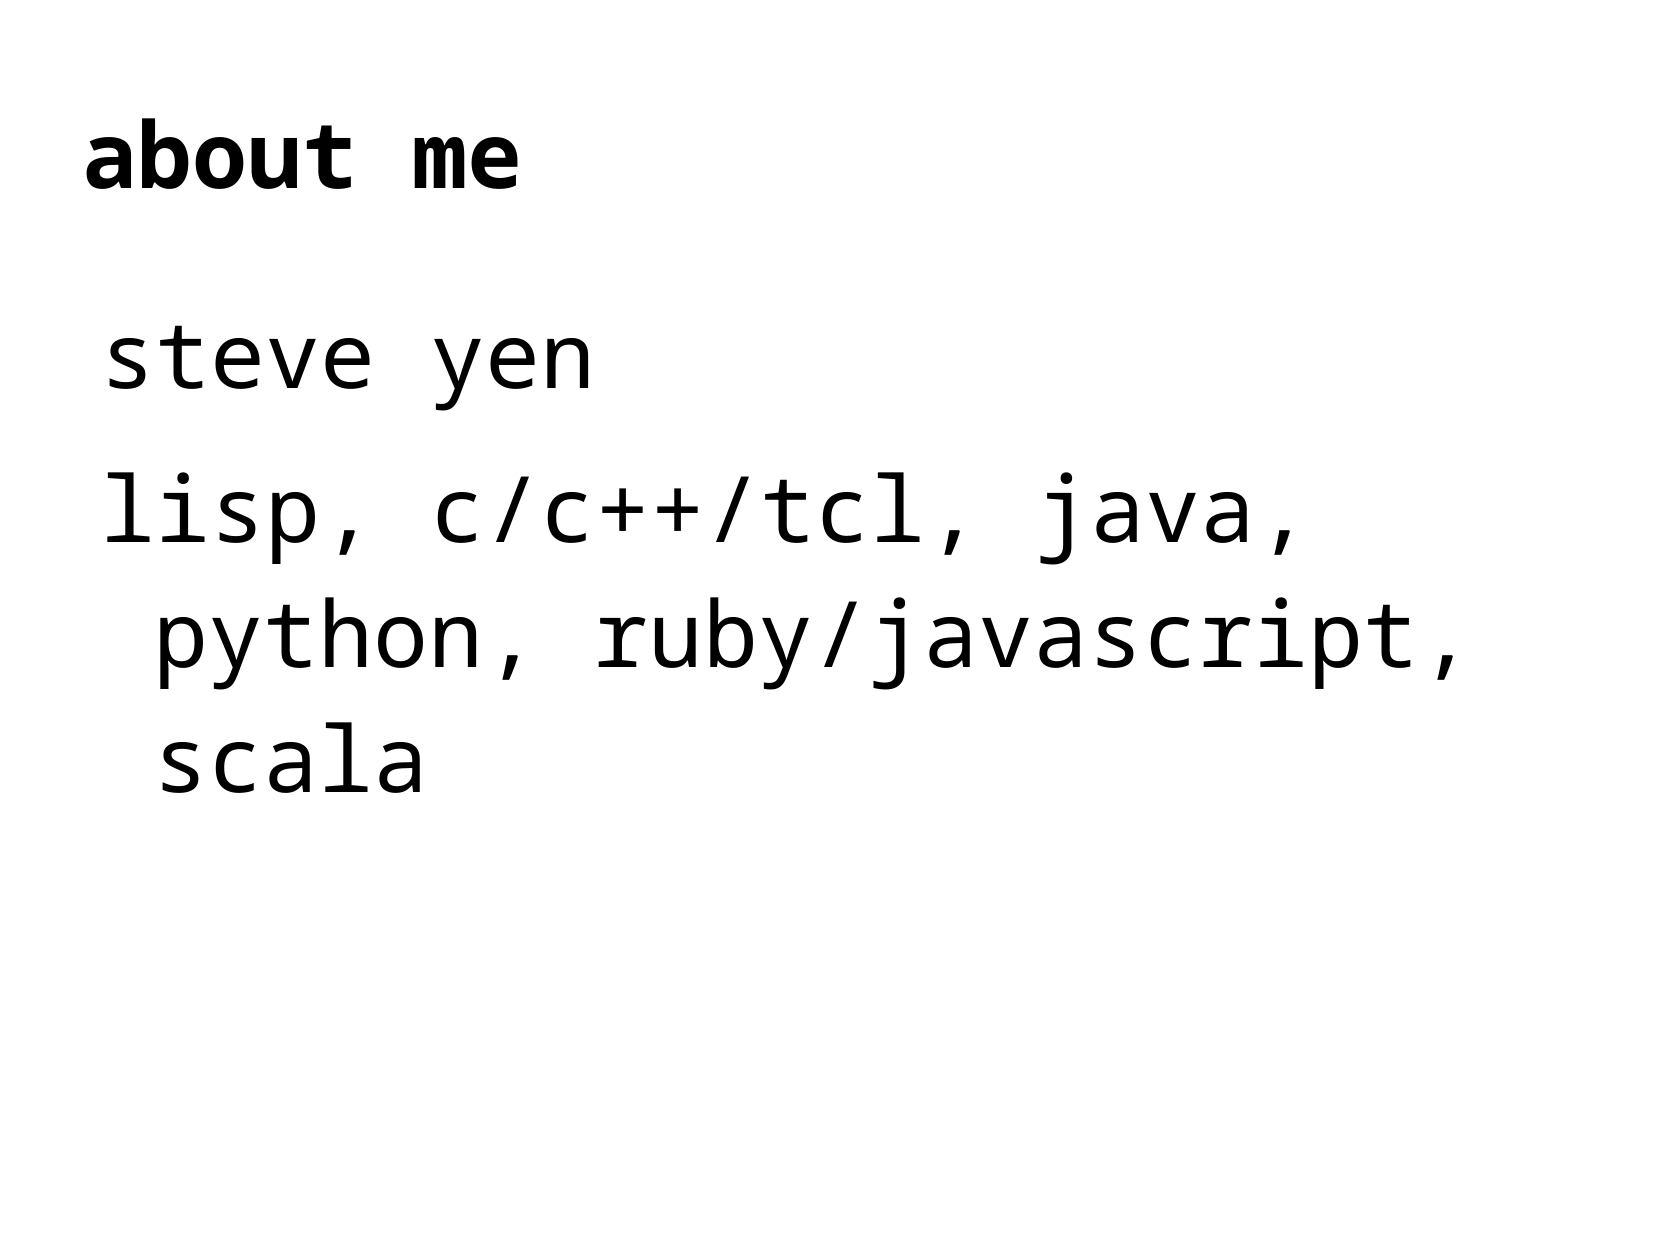

# about me
steve yen
lisp, c/c++/tcl, java, python, ruby/javascript, scala